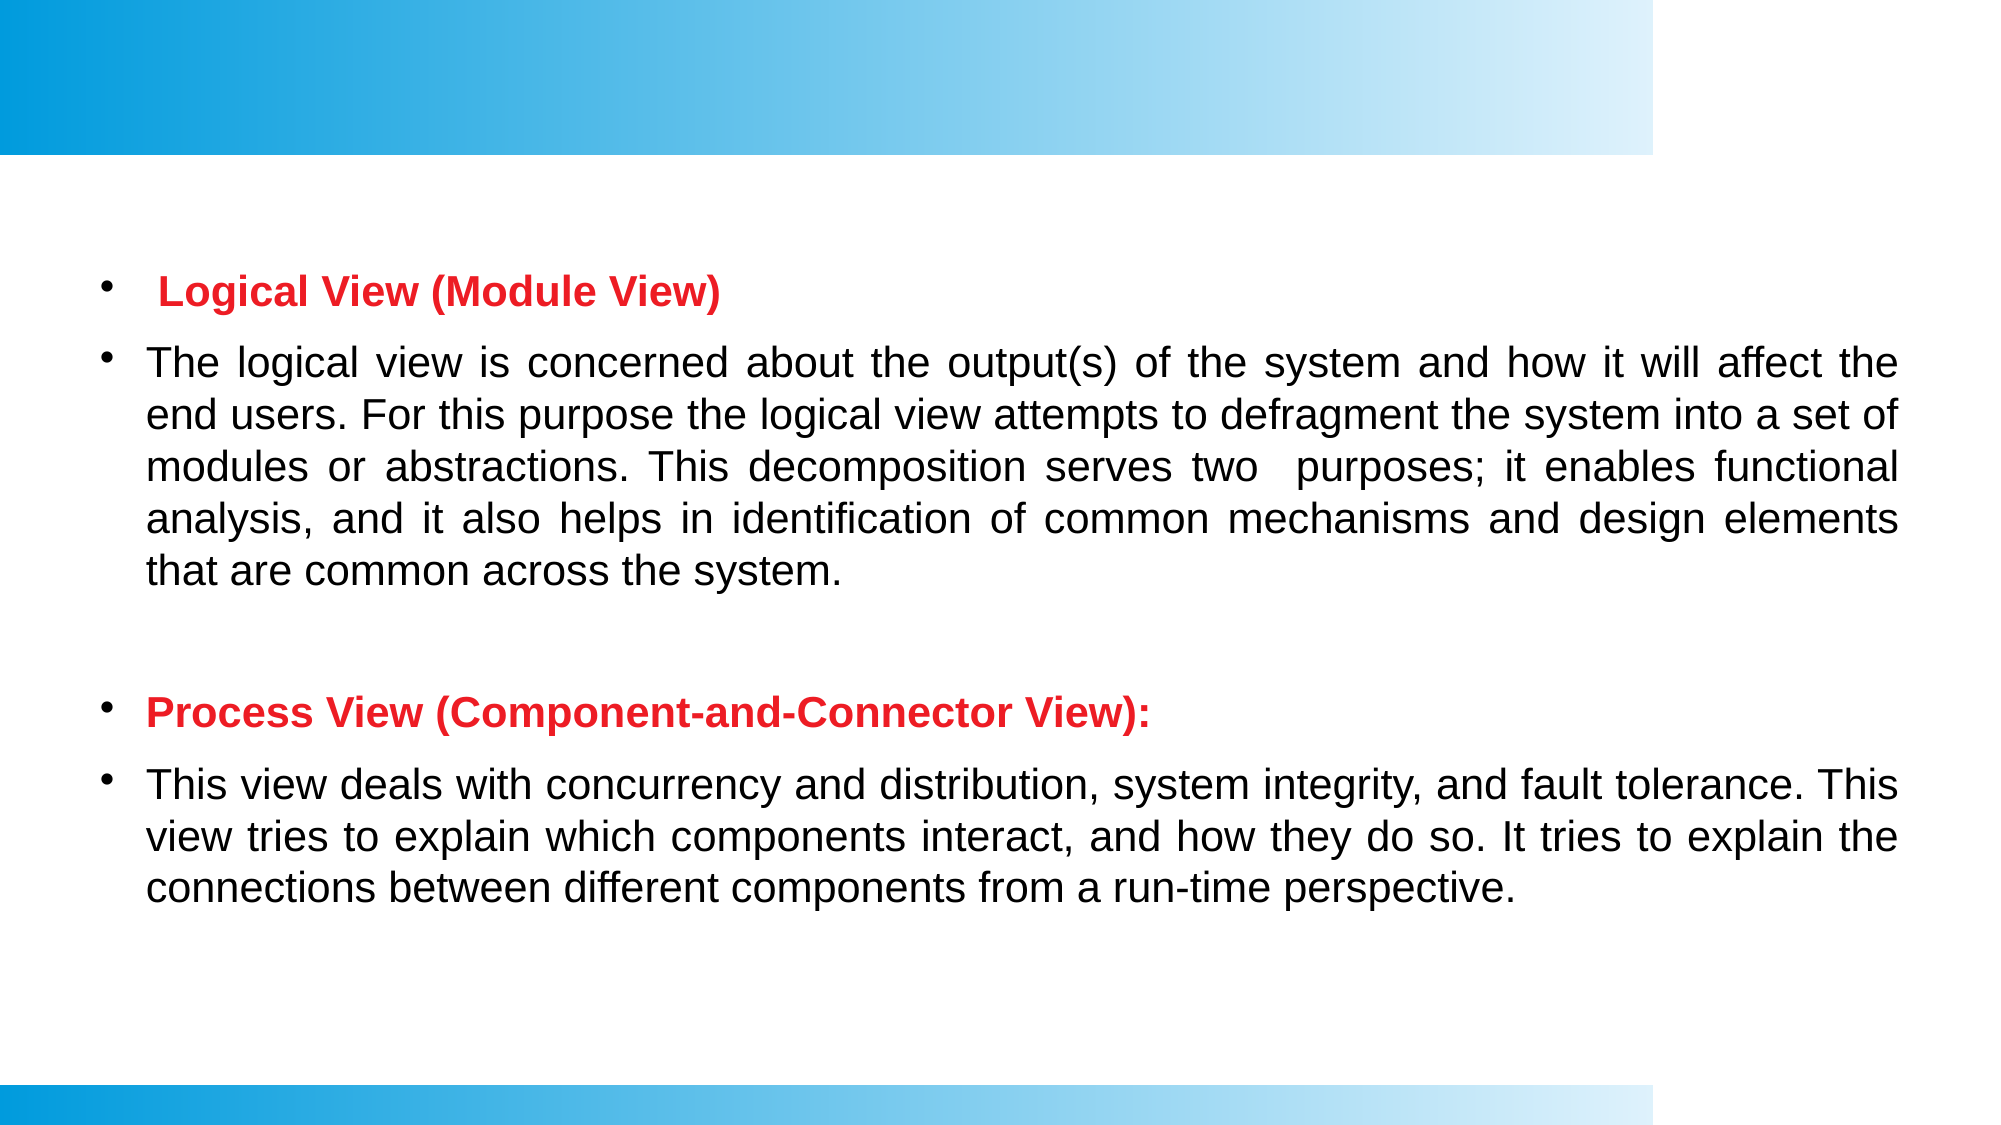

#
 Logical View (Module View)
The logical view is concerned about the output(s) of the system and how it will affect the end users. For this purpose the logical view attempts to defragment the system into a set of modules or abstractions. This decomposition serves two purposes; it enables functional analysis, and it also helps in identification of common mechanisms and design elements that are common across the system.
Process View (Component-and-Connector View):
This view deals with concurrency and distribution, system integrity, and fault tolerance. This view tries to explain which components interact, and how they do so. It tries to explain the connections between different components from a run-time perspective.